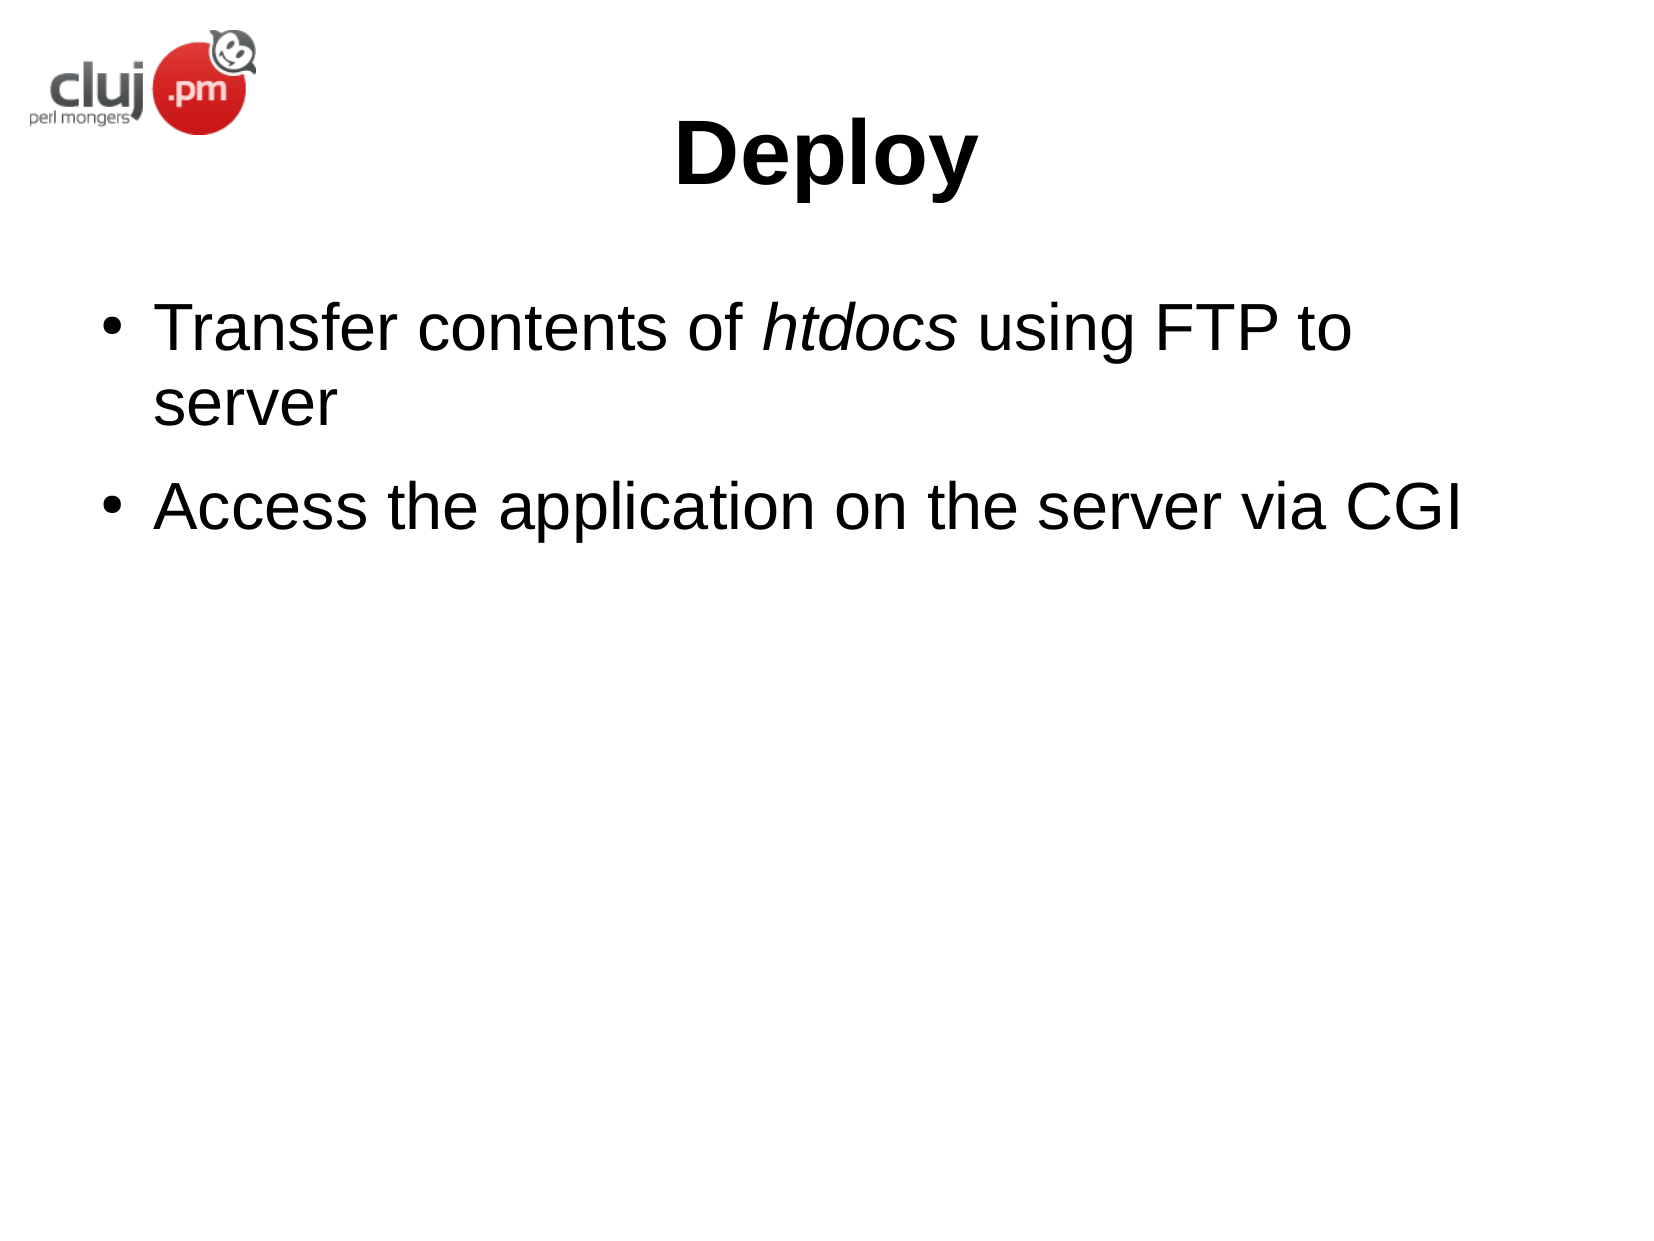

# Deploy
Transfer contents of htdocs using FTP to server
Access the application on the server via CGI